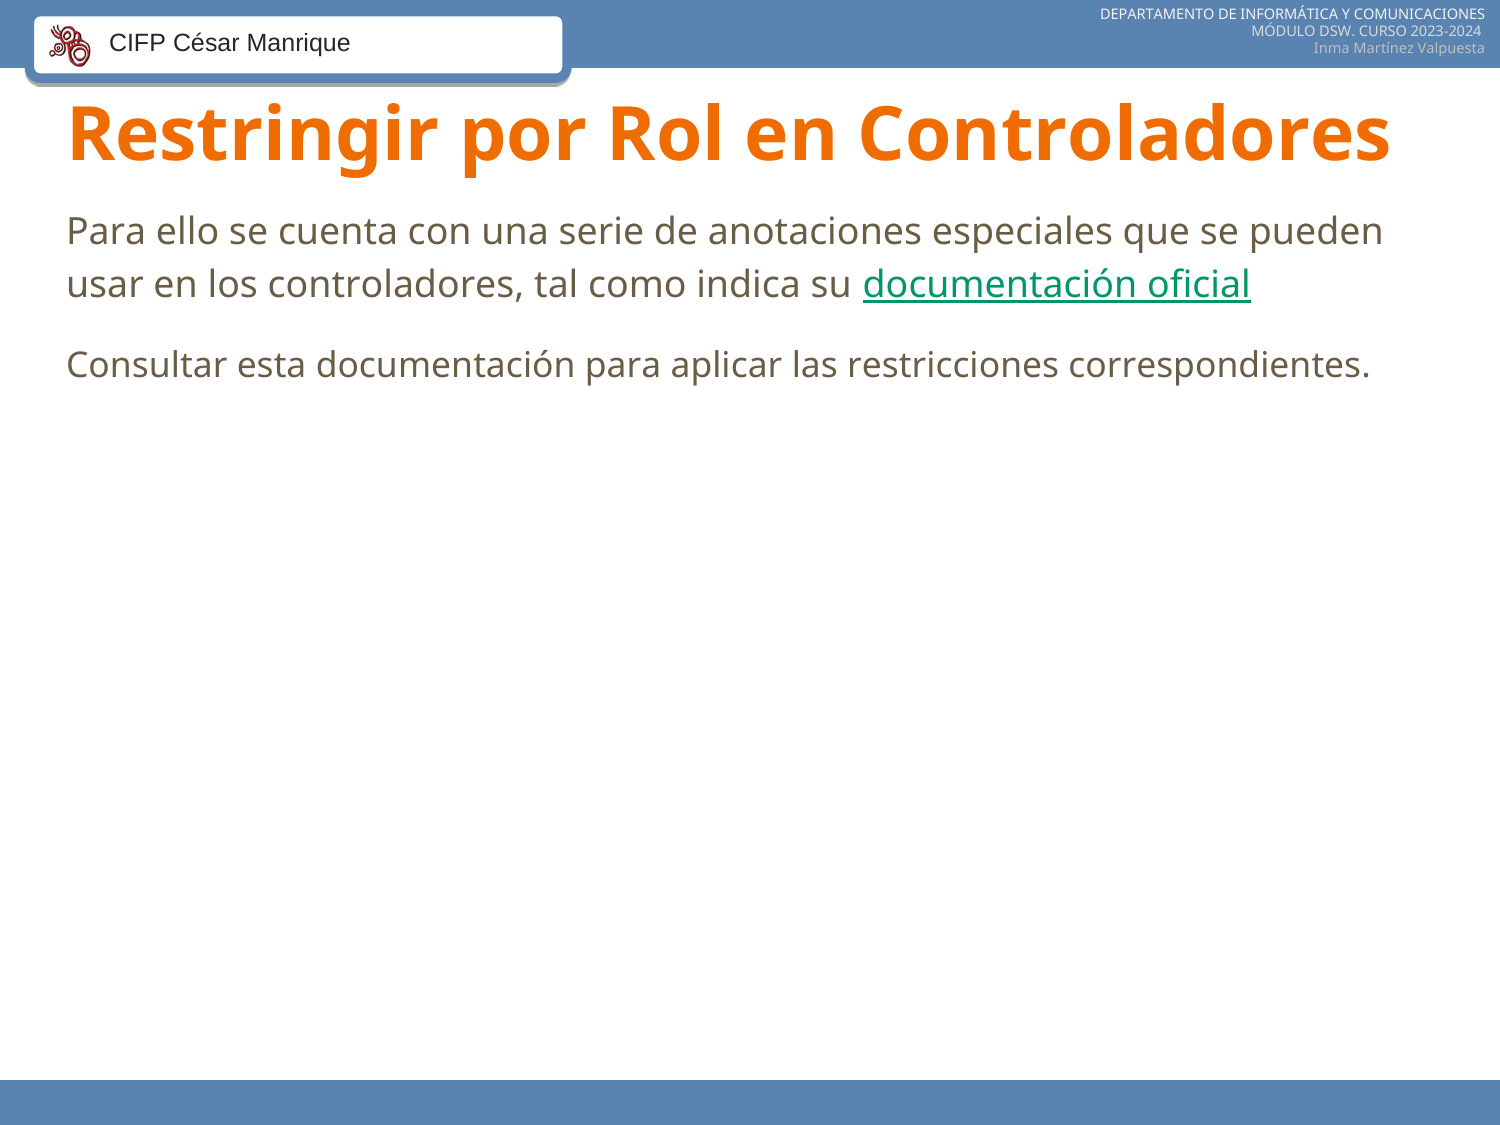

# Restringir por Rol en Controladores
Para ello se cuenta con una serie de anotaciones especiales que se pueden usar en los controladores, tal como indica su documentación oficial
Consultar esta documentación para aplicar las restricciones correspondientes.